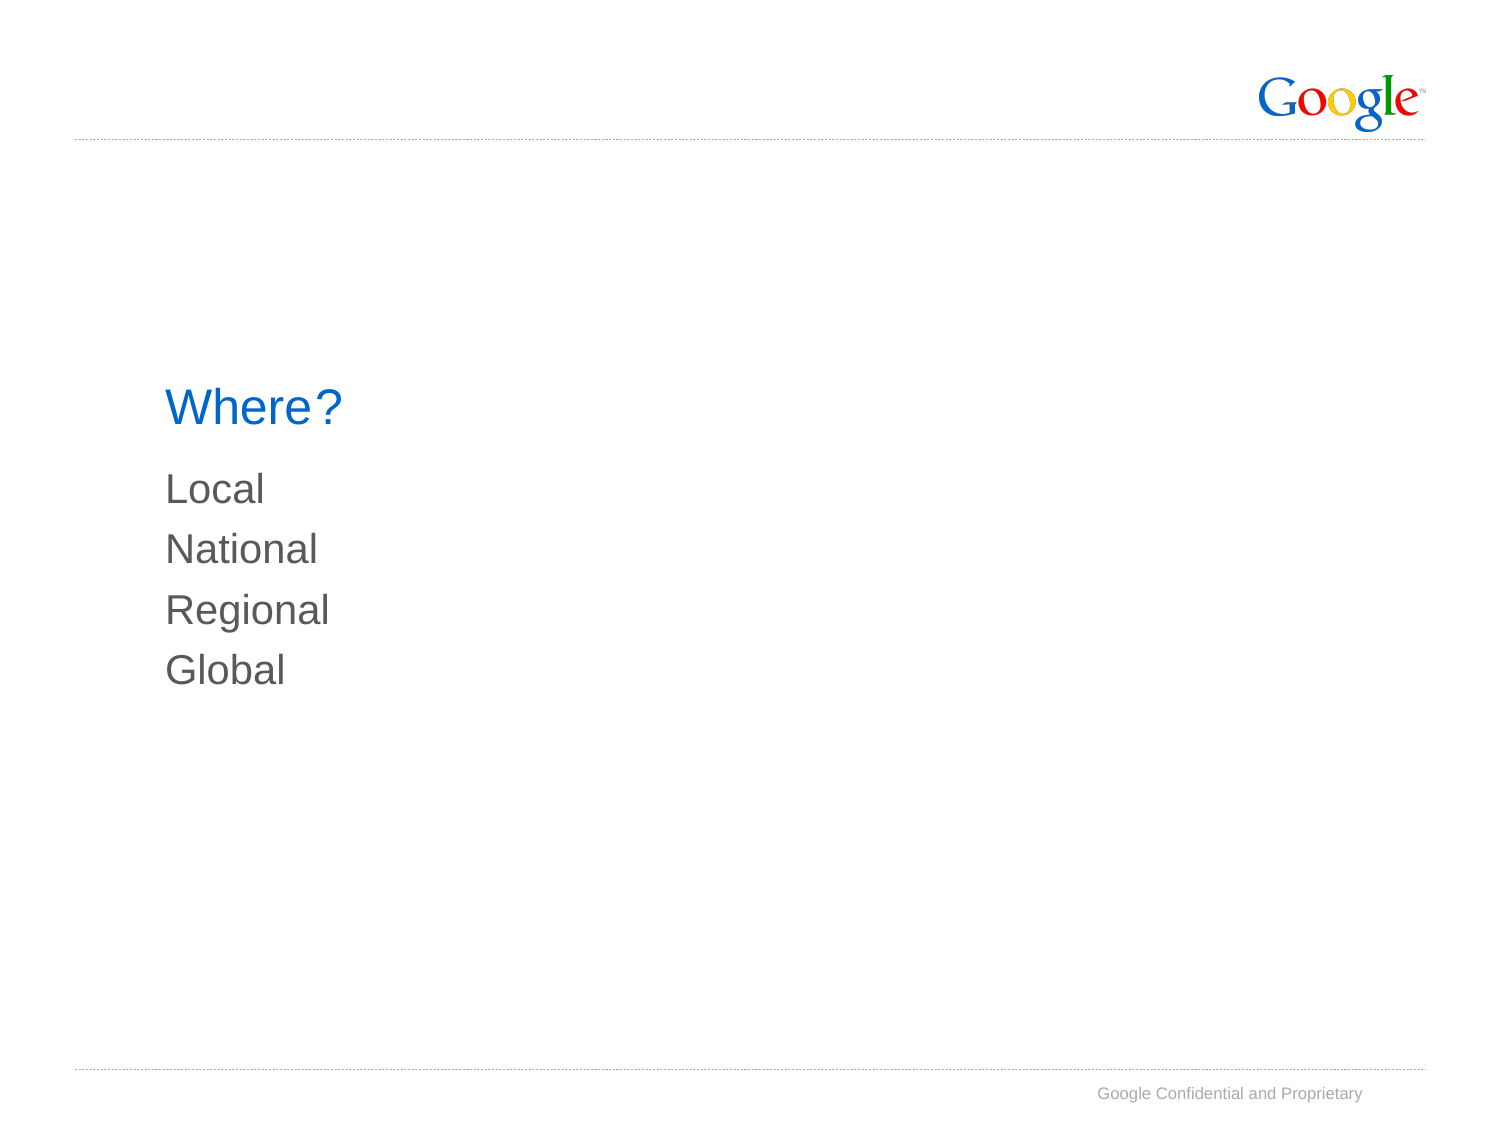

# Where	?
Local
National
Regional
Global